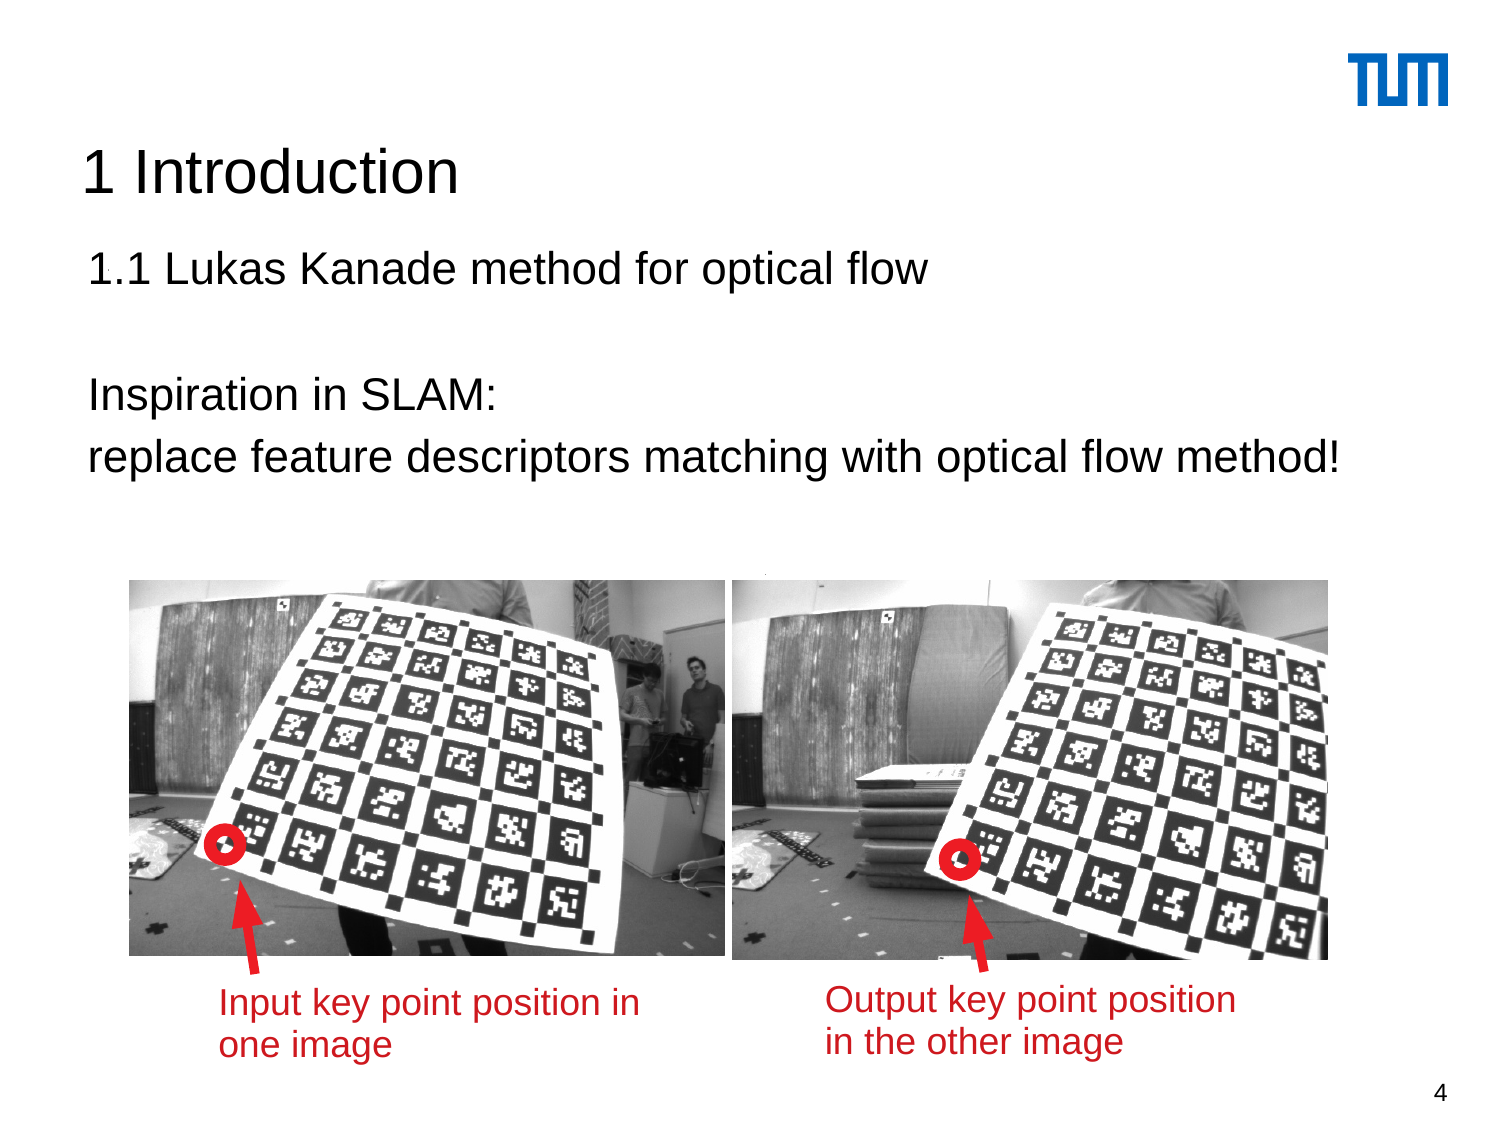

1 Introduction
# 1.1 Lukas Kanade method for optical flow
Inspiration in SLAM:
replace feature descriptors matching with optical flow method!
Output key point position in the other image
Input key point position in one image